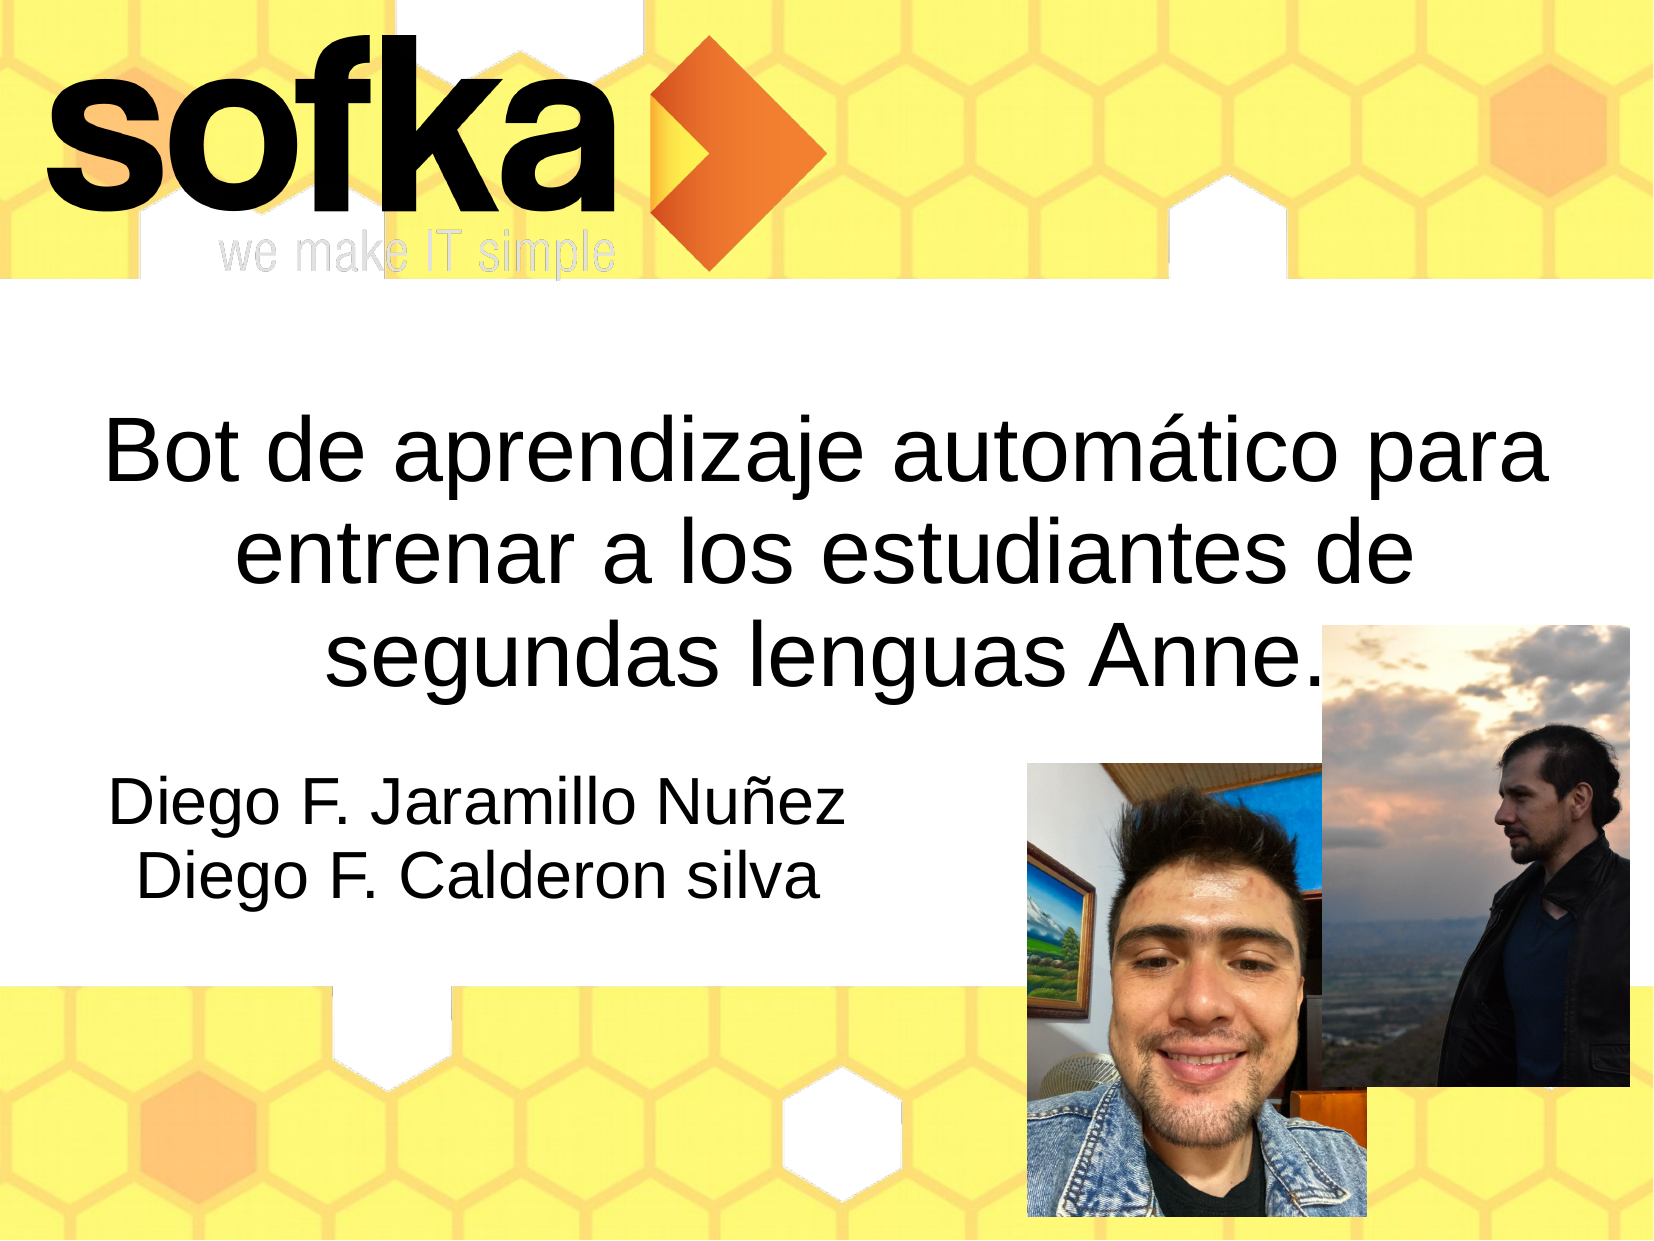

# Bot de aprendizaje automático para entrenar a los estudiantes de segundas lenguas Anne.
Diego F. Jaramillo Nuñez
Diego F. Calderon silva